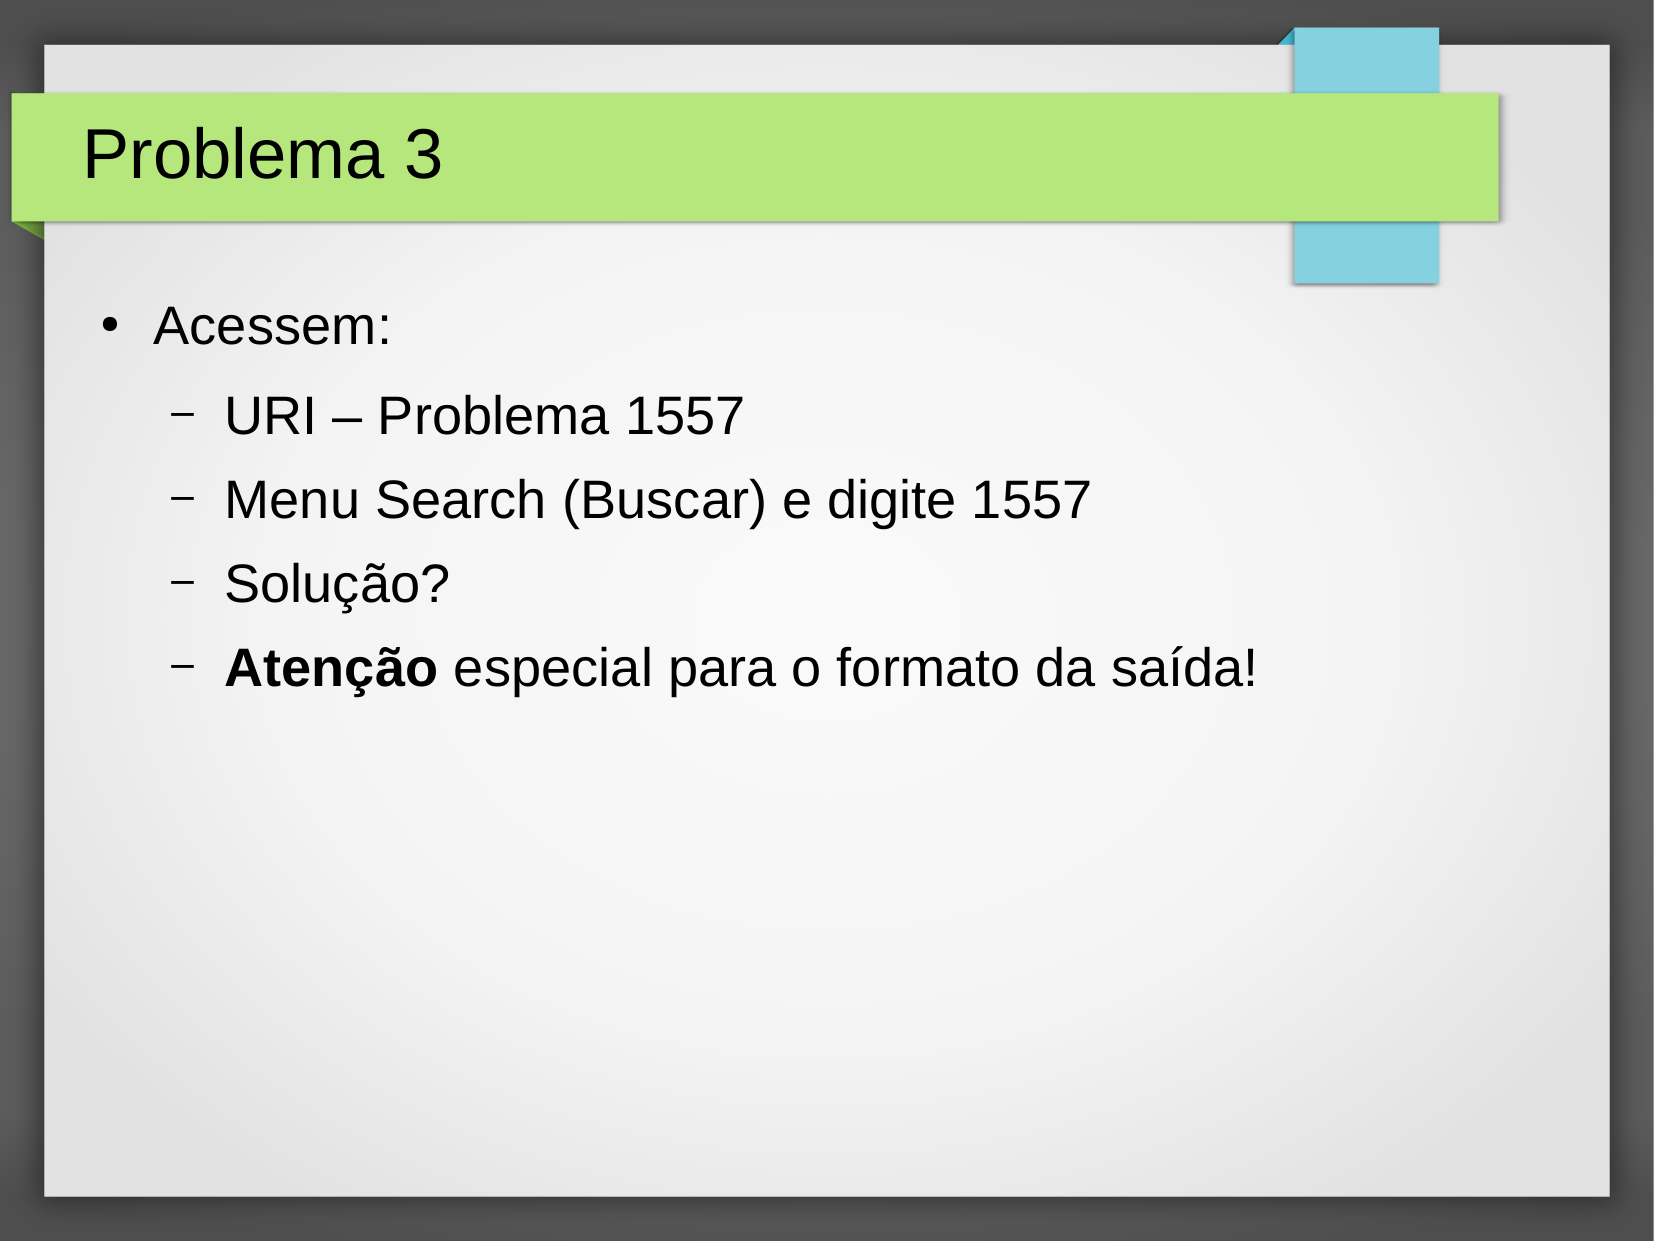

# Problema 3
Acessem:
URI – Problema 1557
Menu Search (Buscar) e digite 1557
Solução?
Atenção especial para o formato da saída!